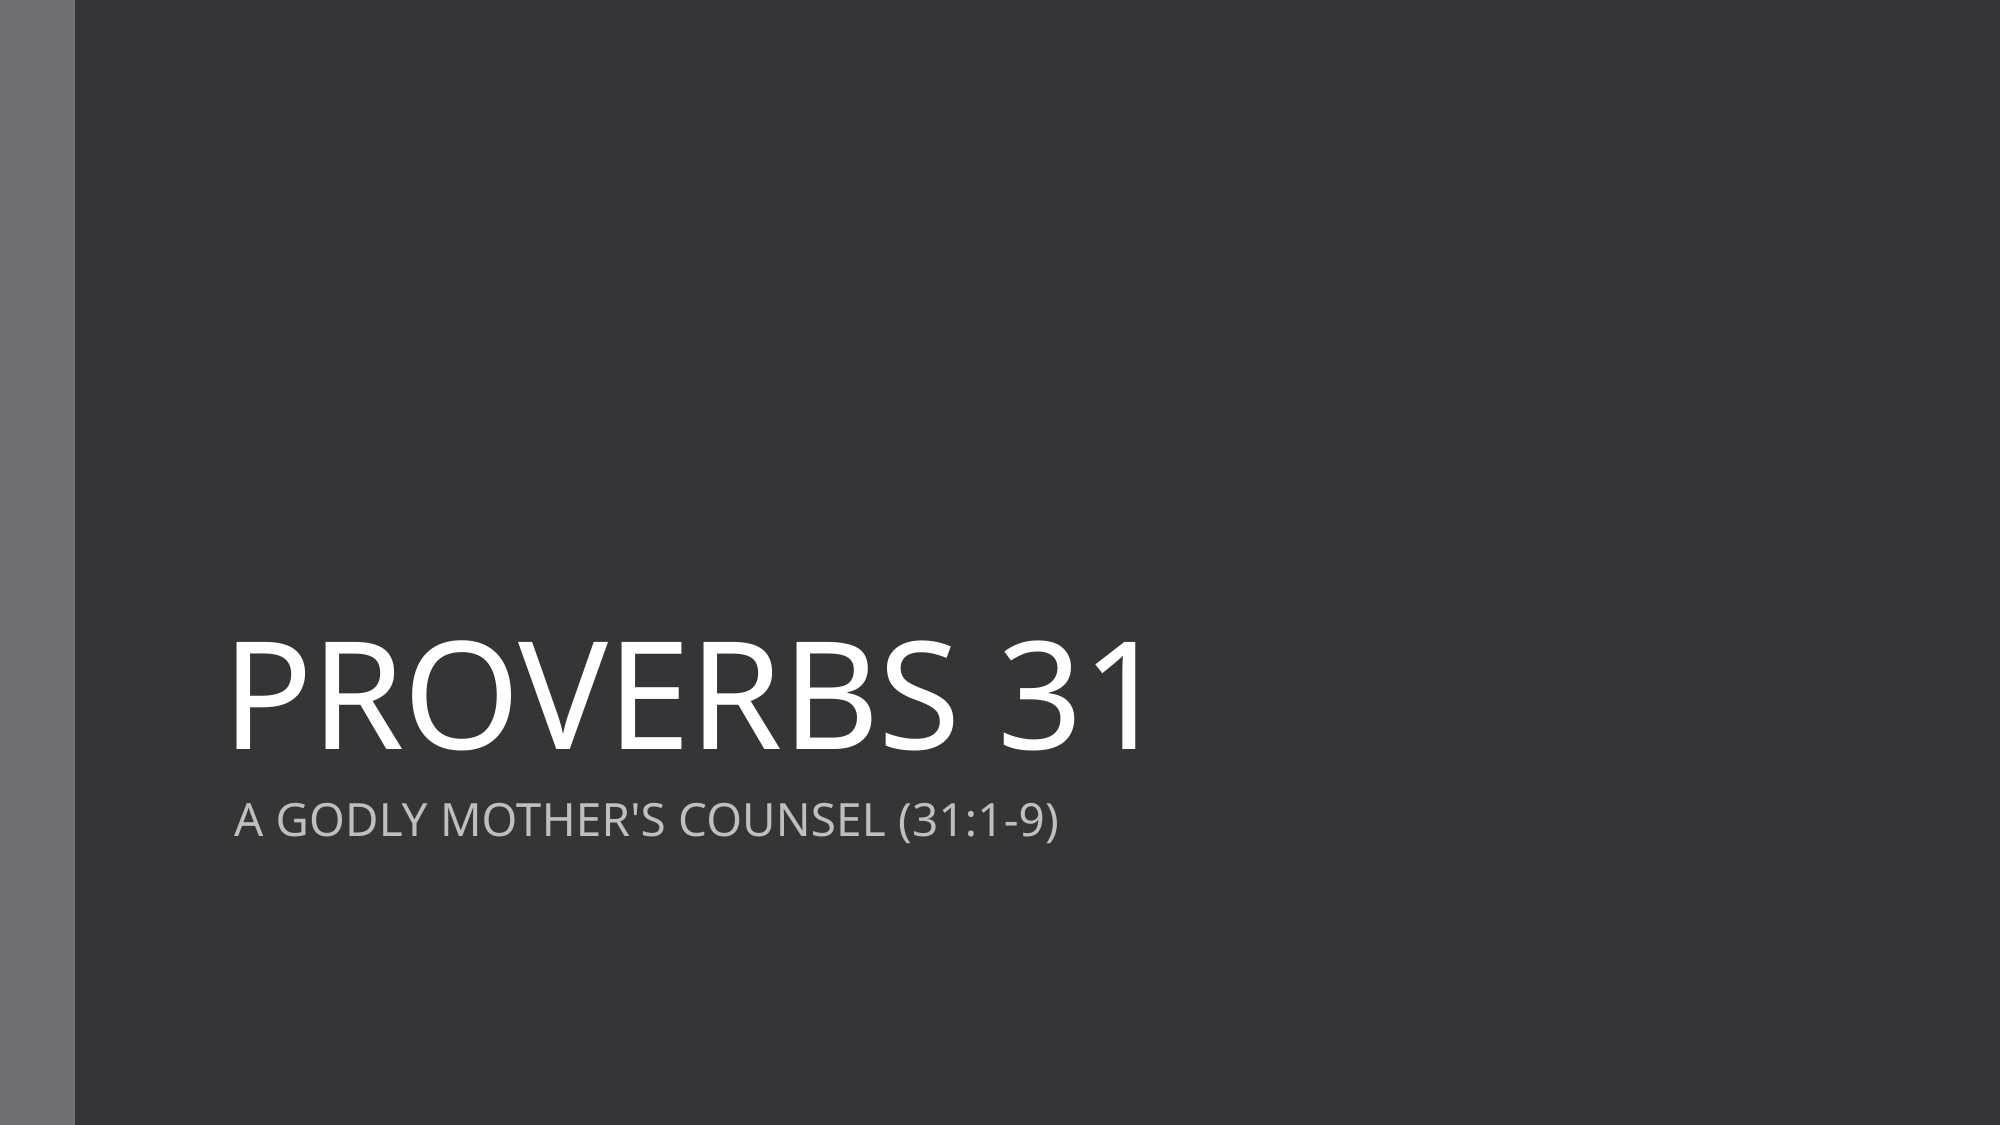

# PROVERBS 31
 A GODLY MOTHER'S COUNSEL (31:1-9)